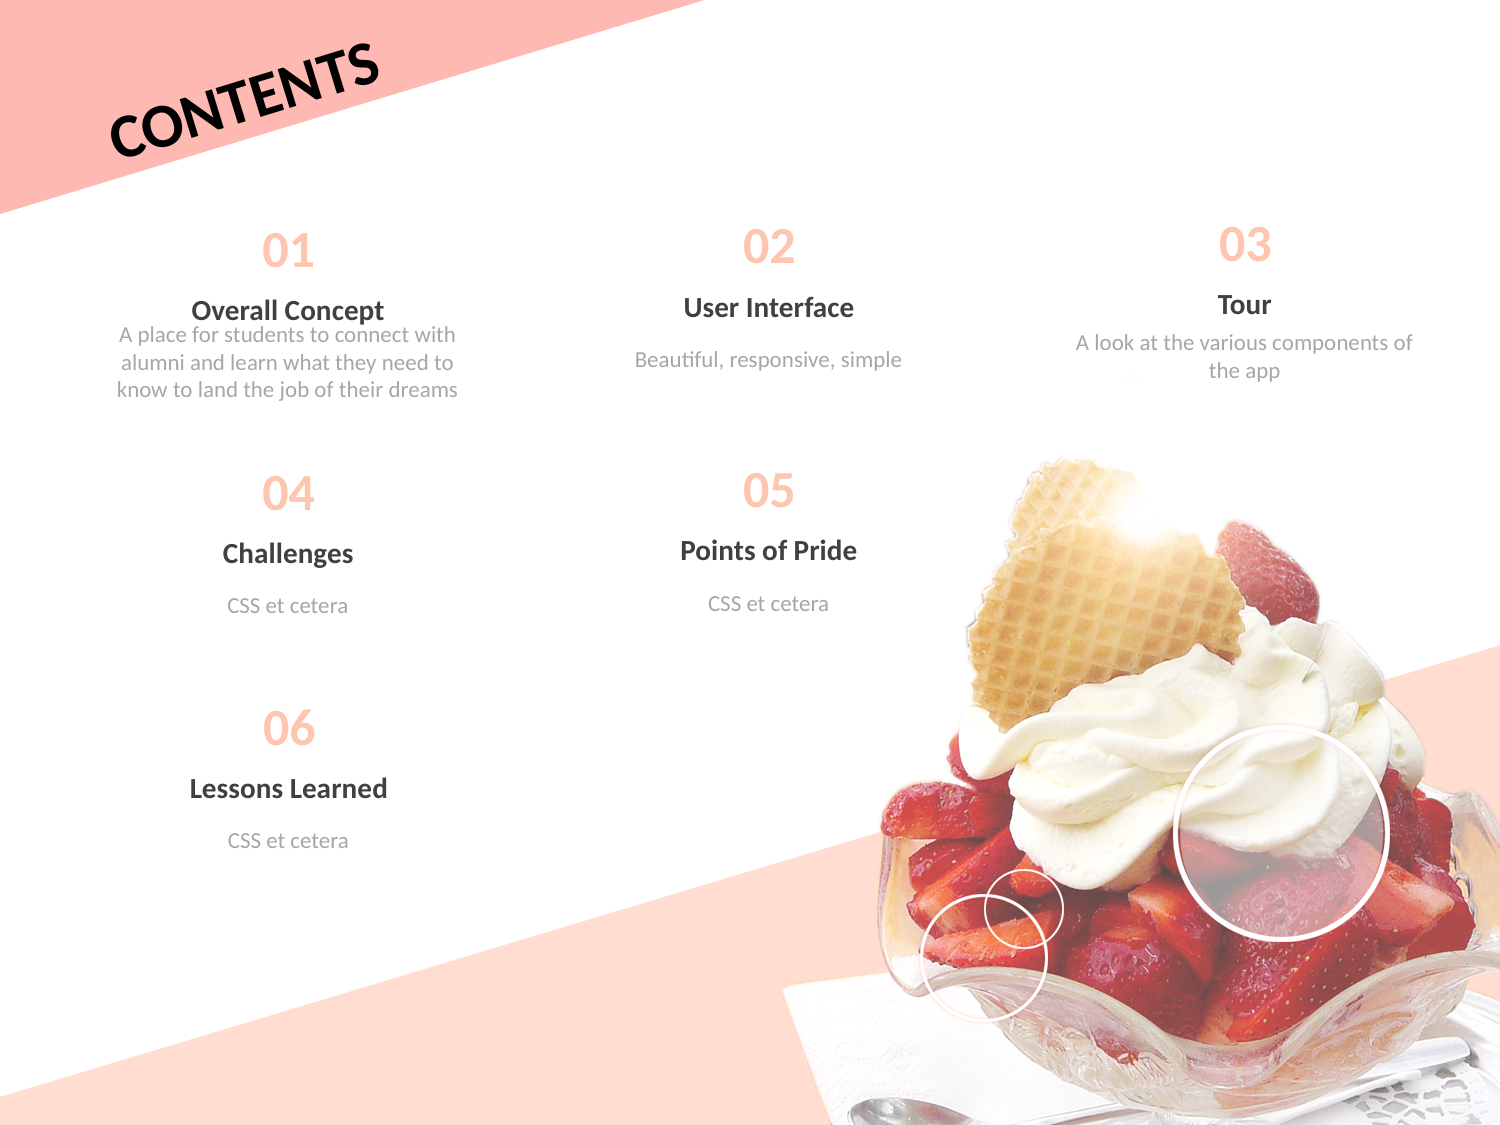

CONTENTS
03
Tour
A look at the various components of the app
02
User Interface
Beautiful, responsive, simple
01
Overall Concept
A place for students to connect with alumni and learn what they need to know to land the job of their dreams
05
Points of Pride
CSS et cetera
04
Challenges
CSS et cetera
06
Lessons Learned
CSS et cetera